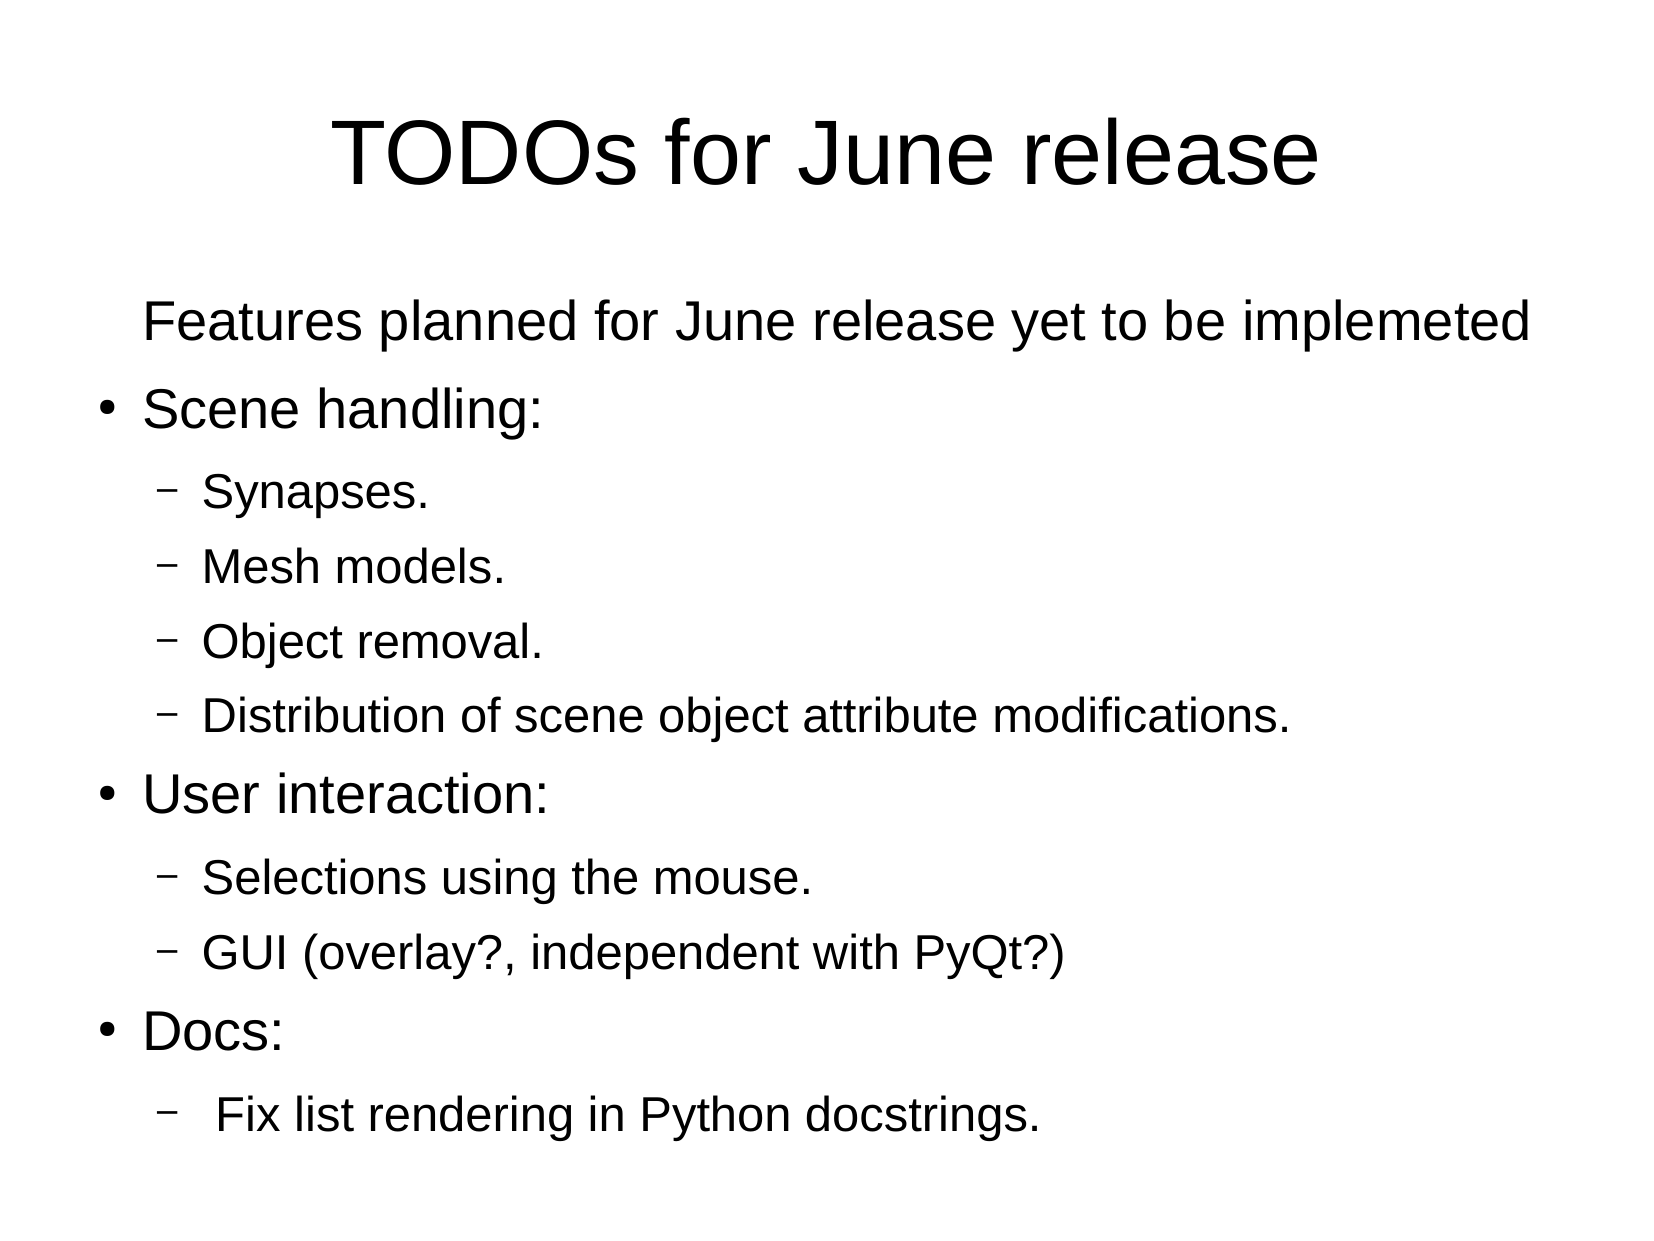

# TODOs for June release
Features planned for June release yet to be implemeted
Scene handling:
Synapses.
Mesh models.
Object removal.
Distribution of scene object attribute modifications.
User interaction:
Selections using the mouse.
GUI (overlay?, independent with PyQt?)
Docs:
 Fix list rendering in Python docstrings.